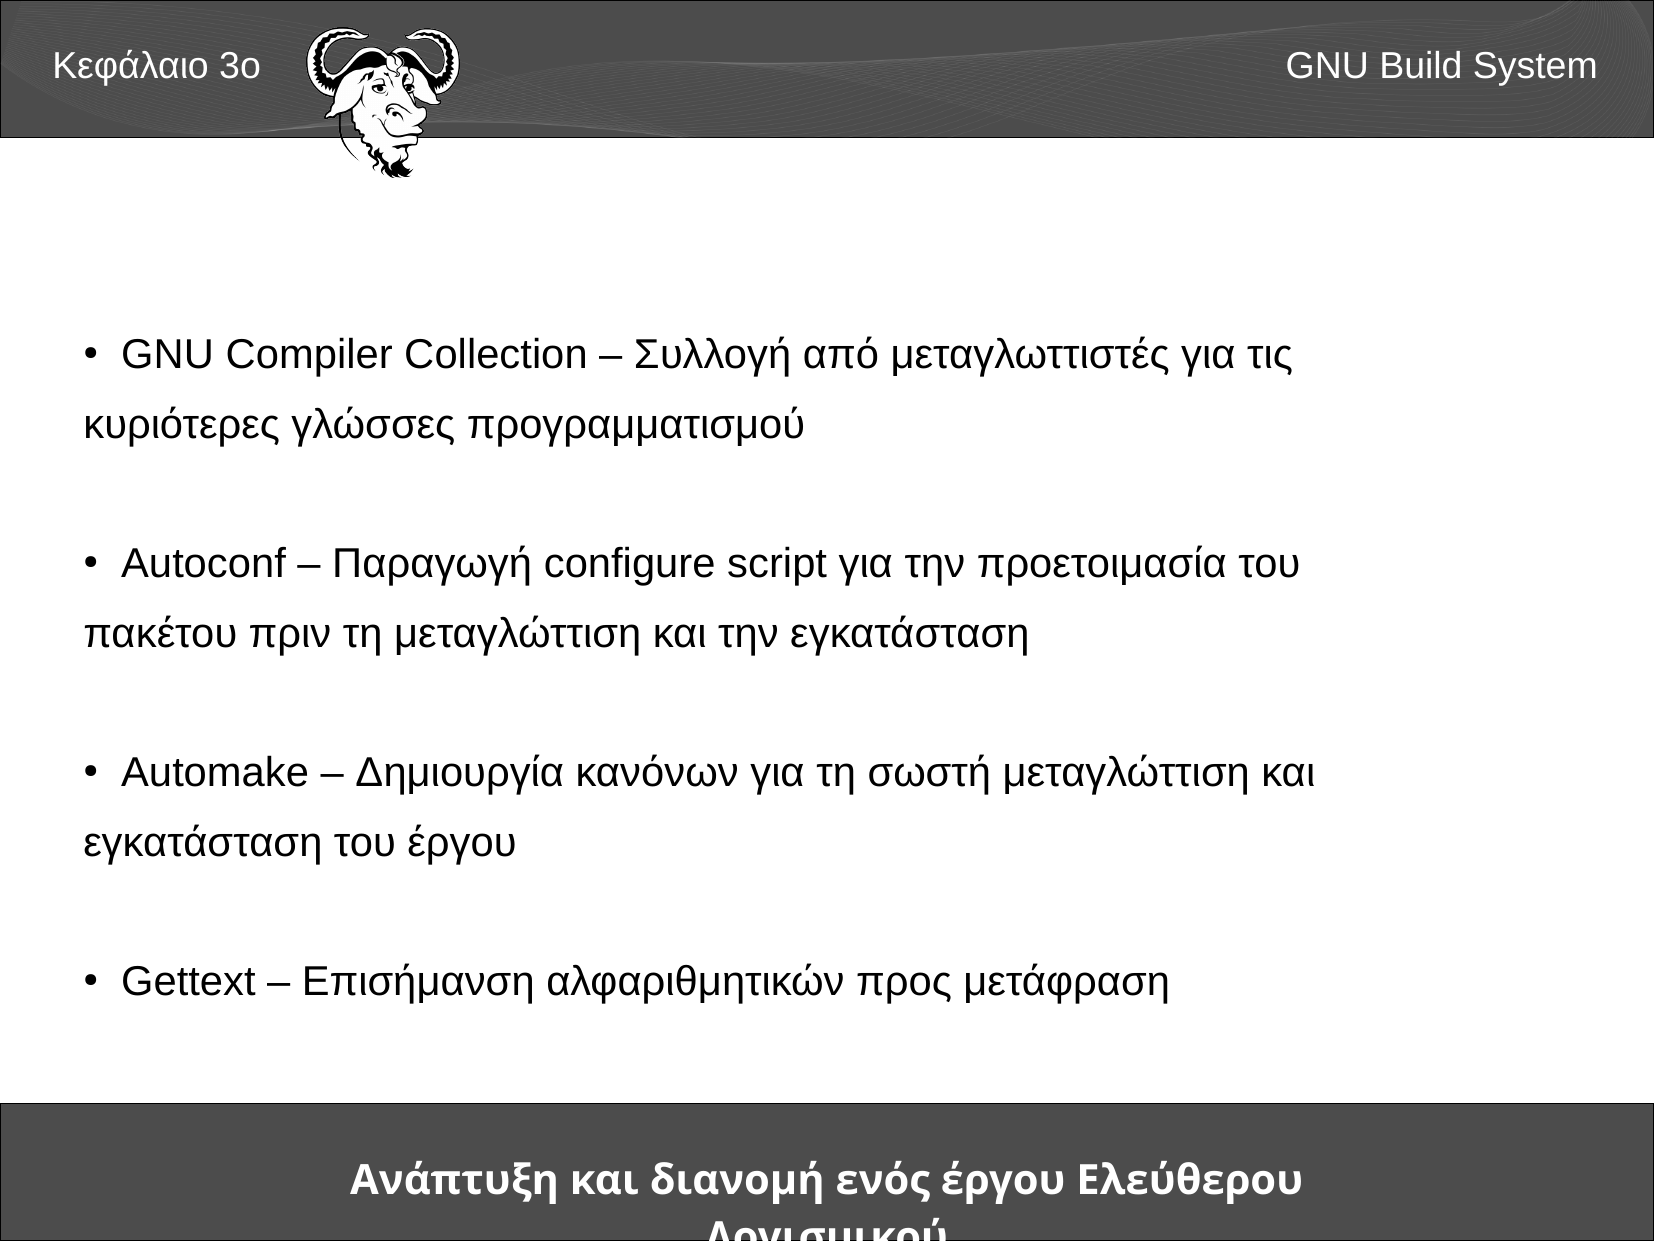

Κεφάλαιο 3ο
GNU Build System
 GNU Compiler Collection – Συλλογή από μεταγλωττιστές για τις κυριότερες γλώσσες προγραμματισμού
 Autoconf – Παραγωγή configure script για την προετοιμασία του πακέτου πριν τη μεταγλώττιση και την εγκατάσταση
 Automake – Δημιουργία κανόνων για τη σωστή μεταγλώττιση και εγκατάσταση του έργου
 Gettext – Επισήμανση αλφαριθμητικών προς μετάφραση
Ανάπτυξη και διανομή ενός έργου Ελεύθερου Λογισμικού